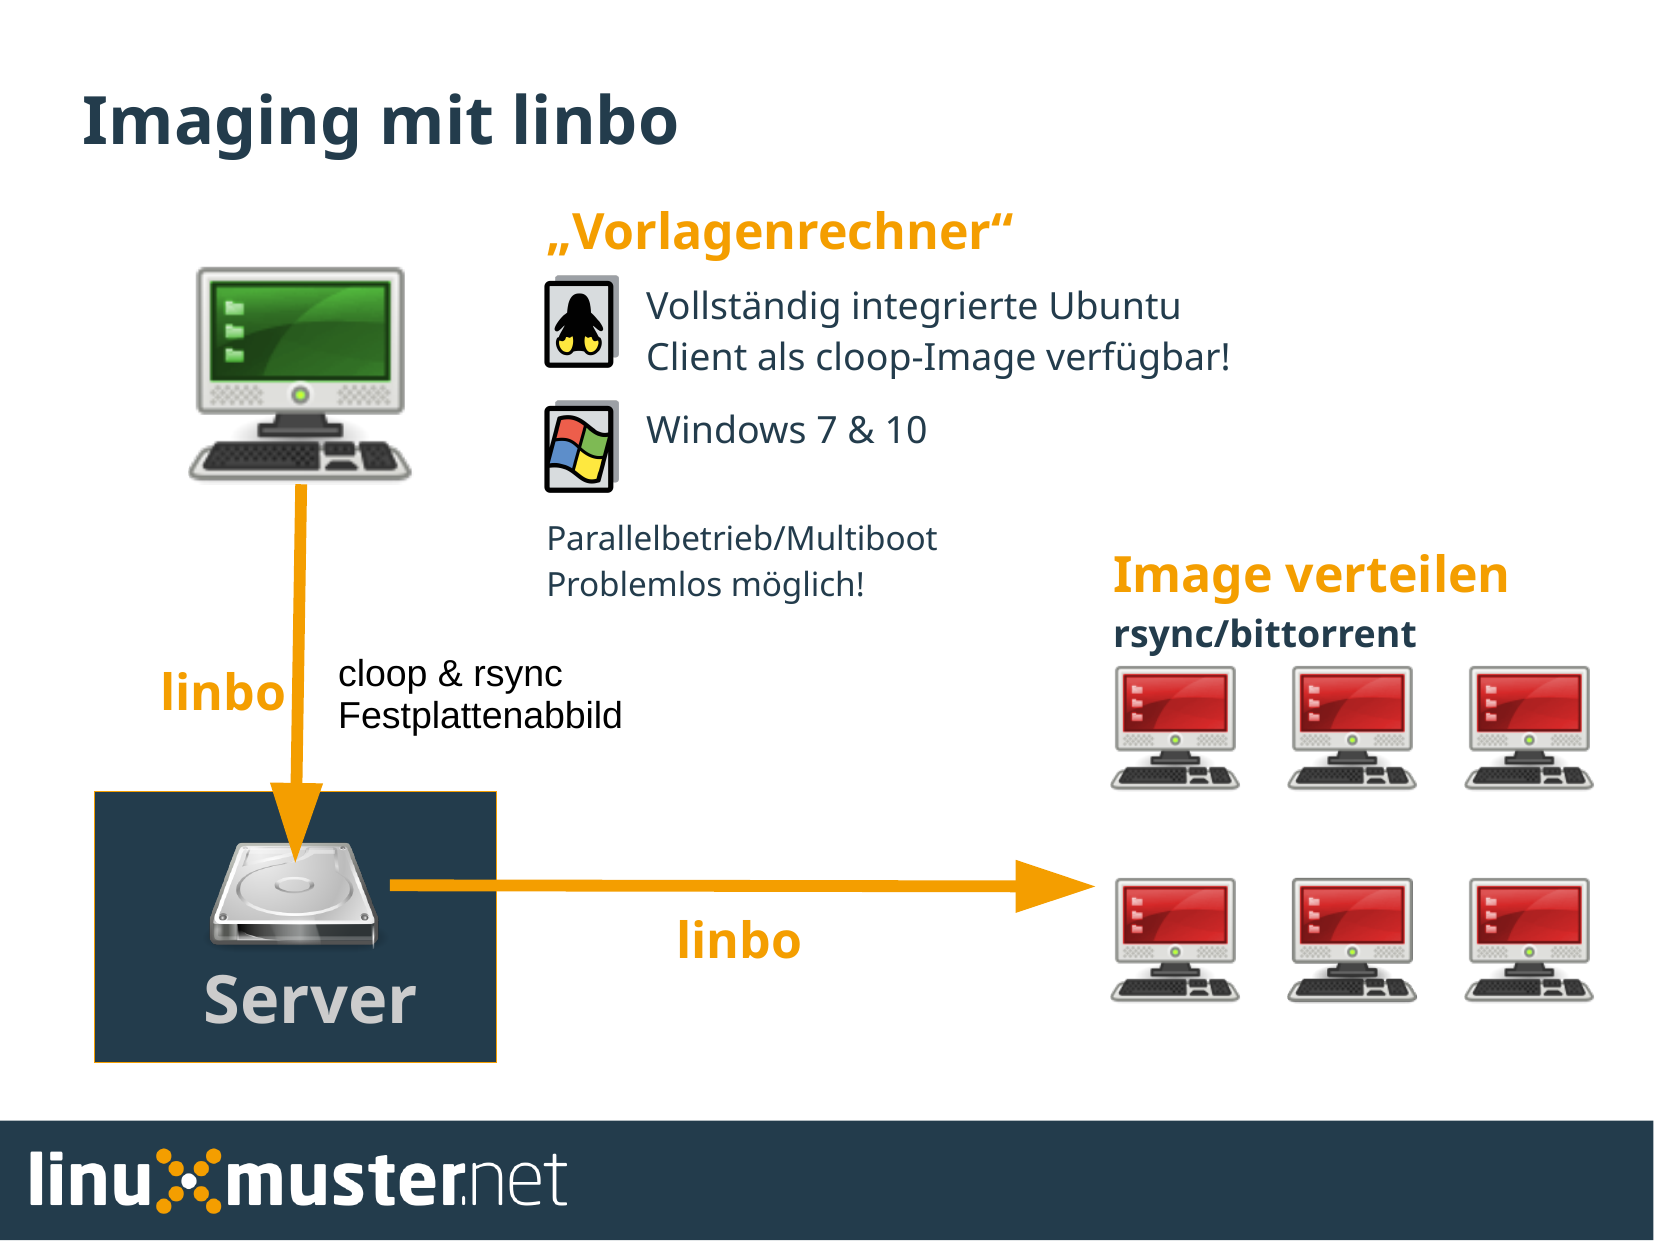

# Imaging mit linbo
„Vorlagenrechner“
Vollständig integrierte Ubuntu Client als cloop-Image verfügbar!
Windows 7 & 10
Parallelbetrieb/Multiboot
Problemlos möglich!
Image verteilen
rsync/bittorrent
cloop & rsync
Festplattenabbild
linbo
linbo
Server